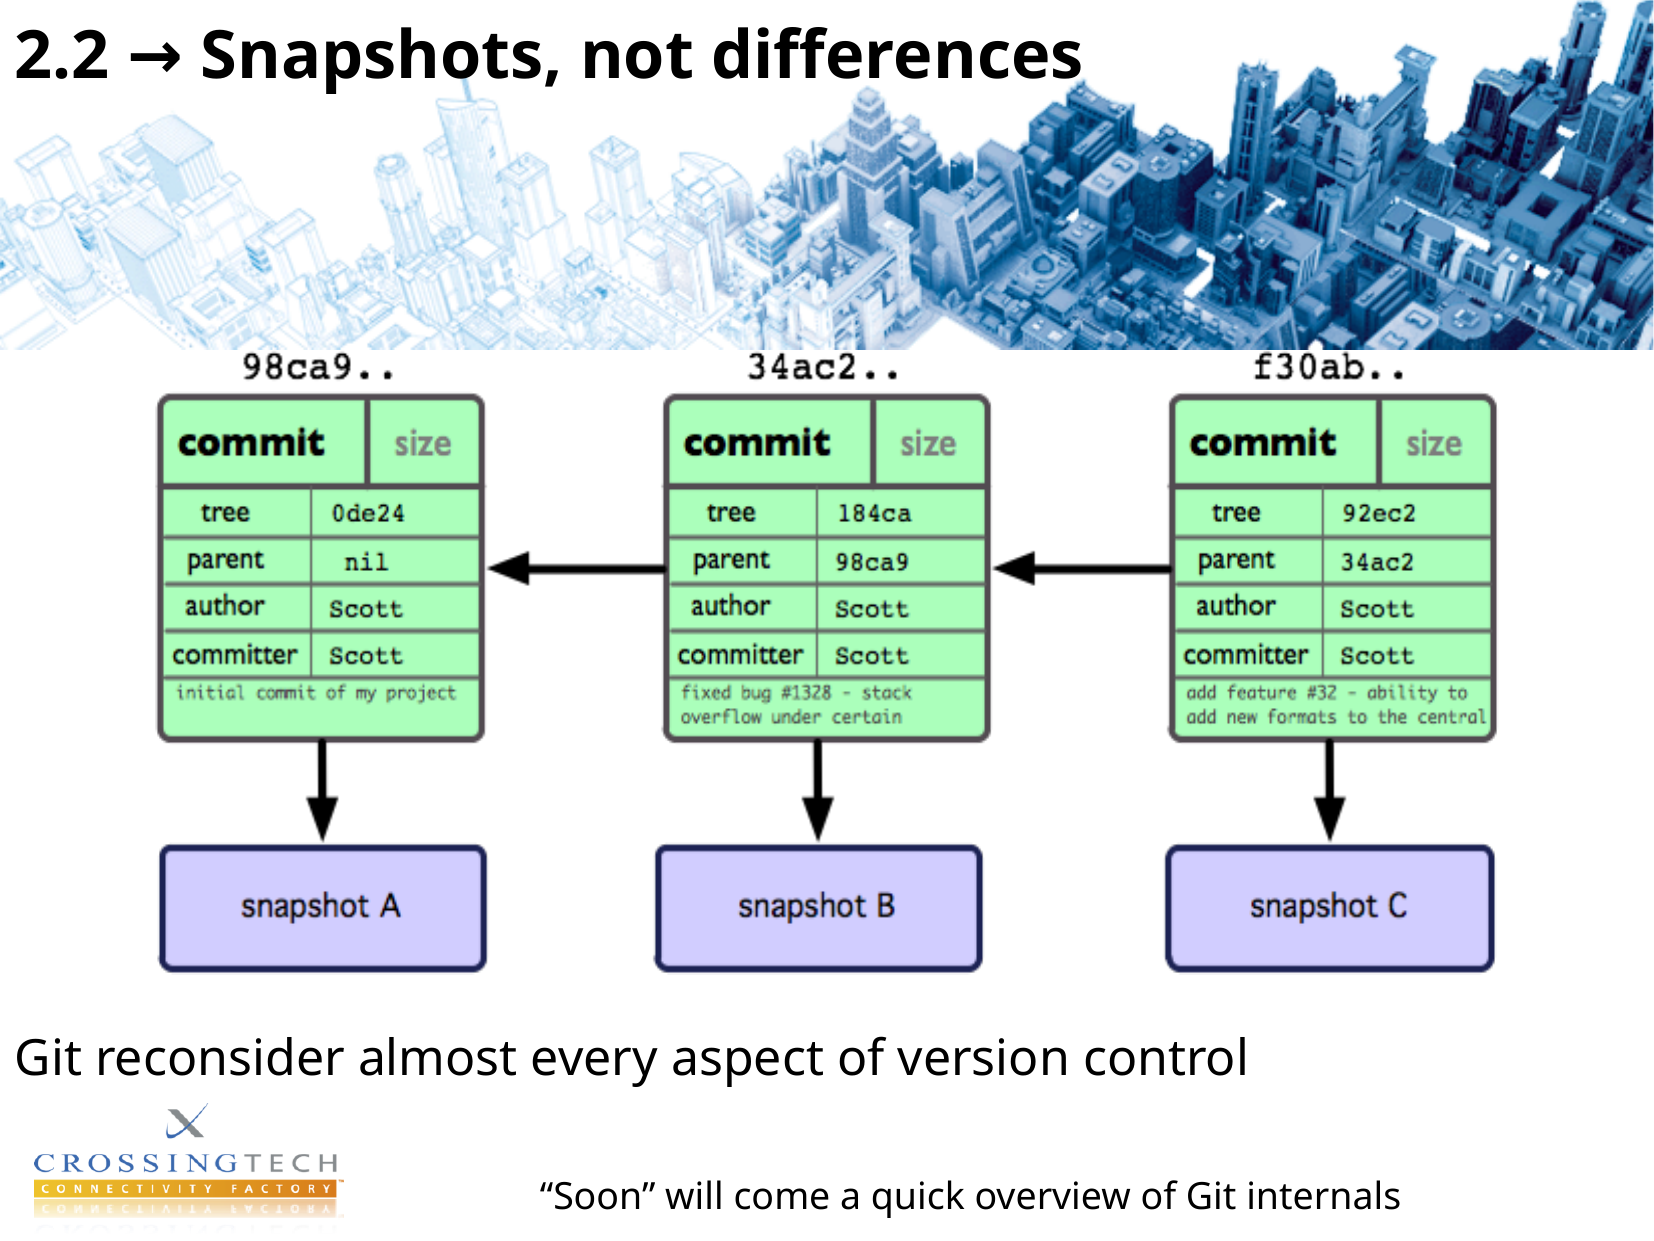

2.2 → Snapshots, not differences
Git reconsider almost every aspect of version control
“Soon” will come a quick overview of Git internals